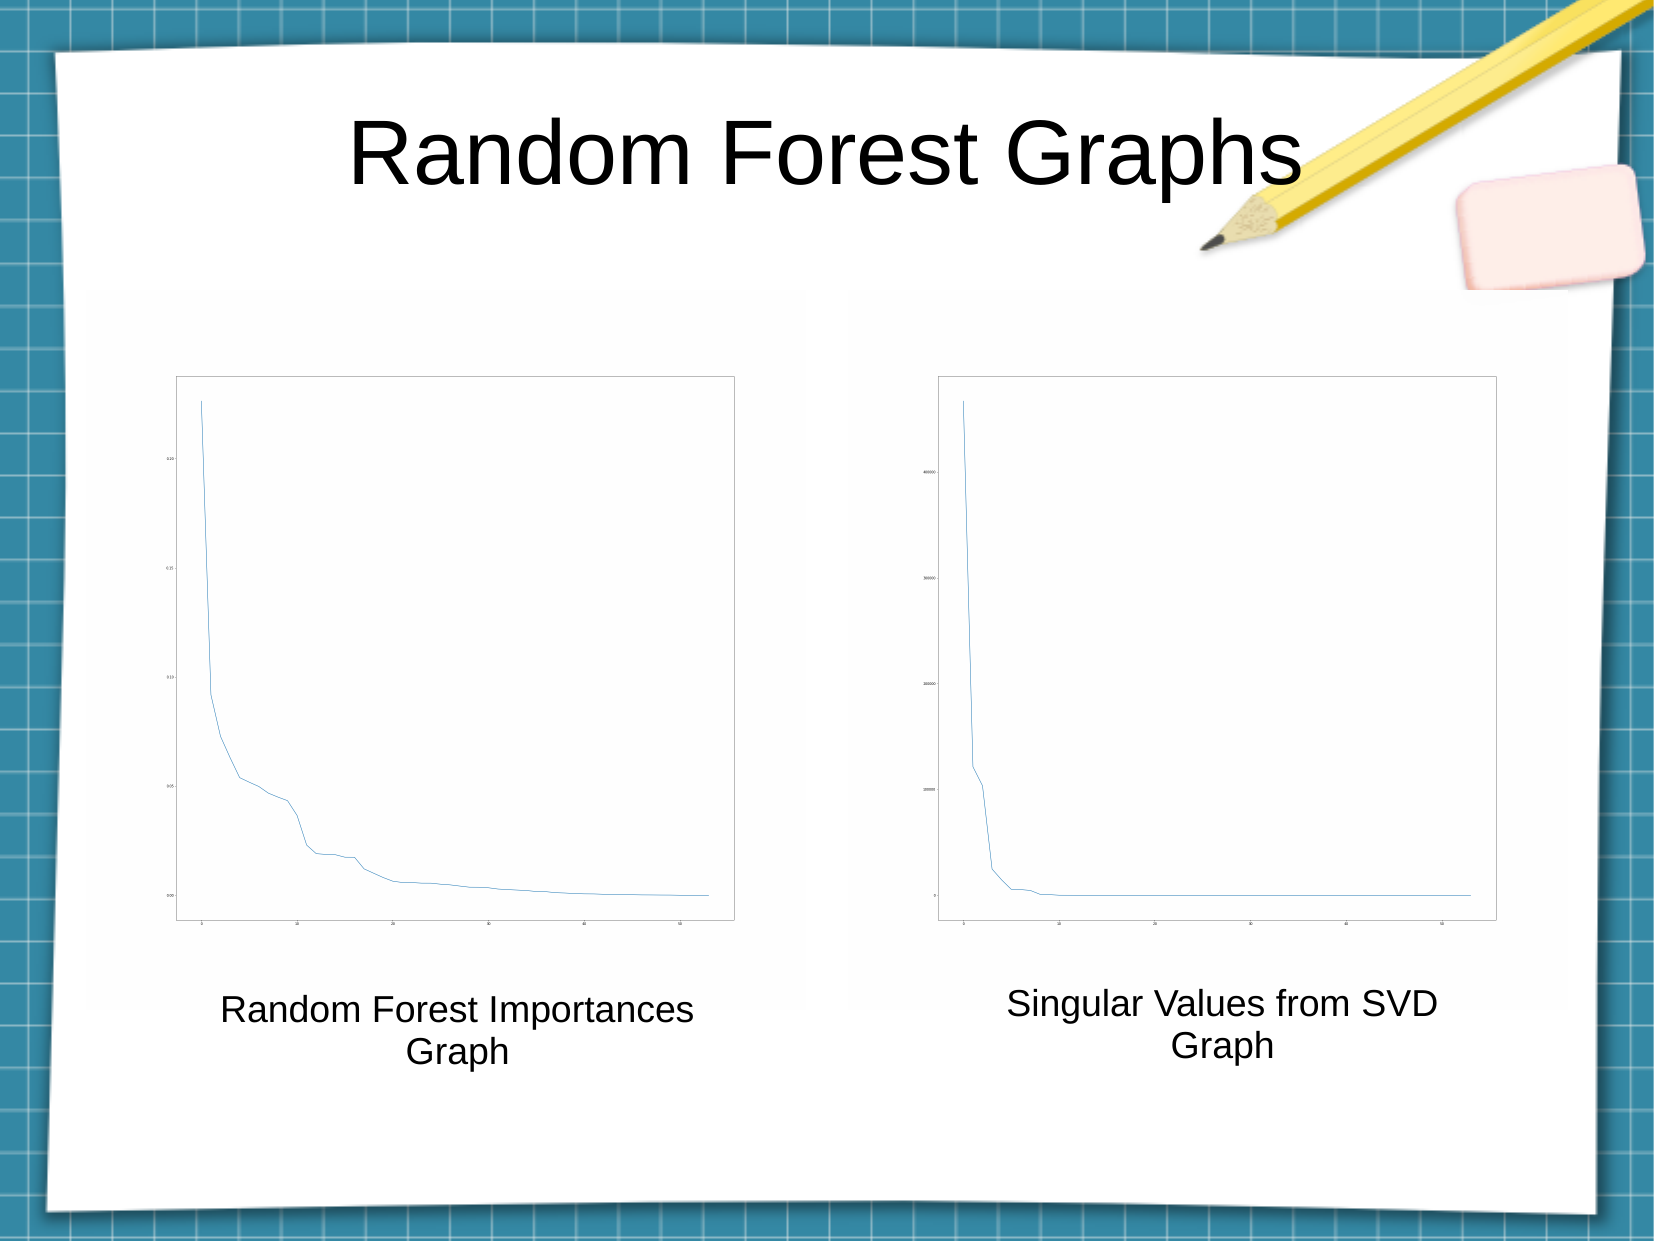

# Random Forest Graphs
Singular Values from SVD Graph
Random Forest Importances Graph